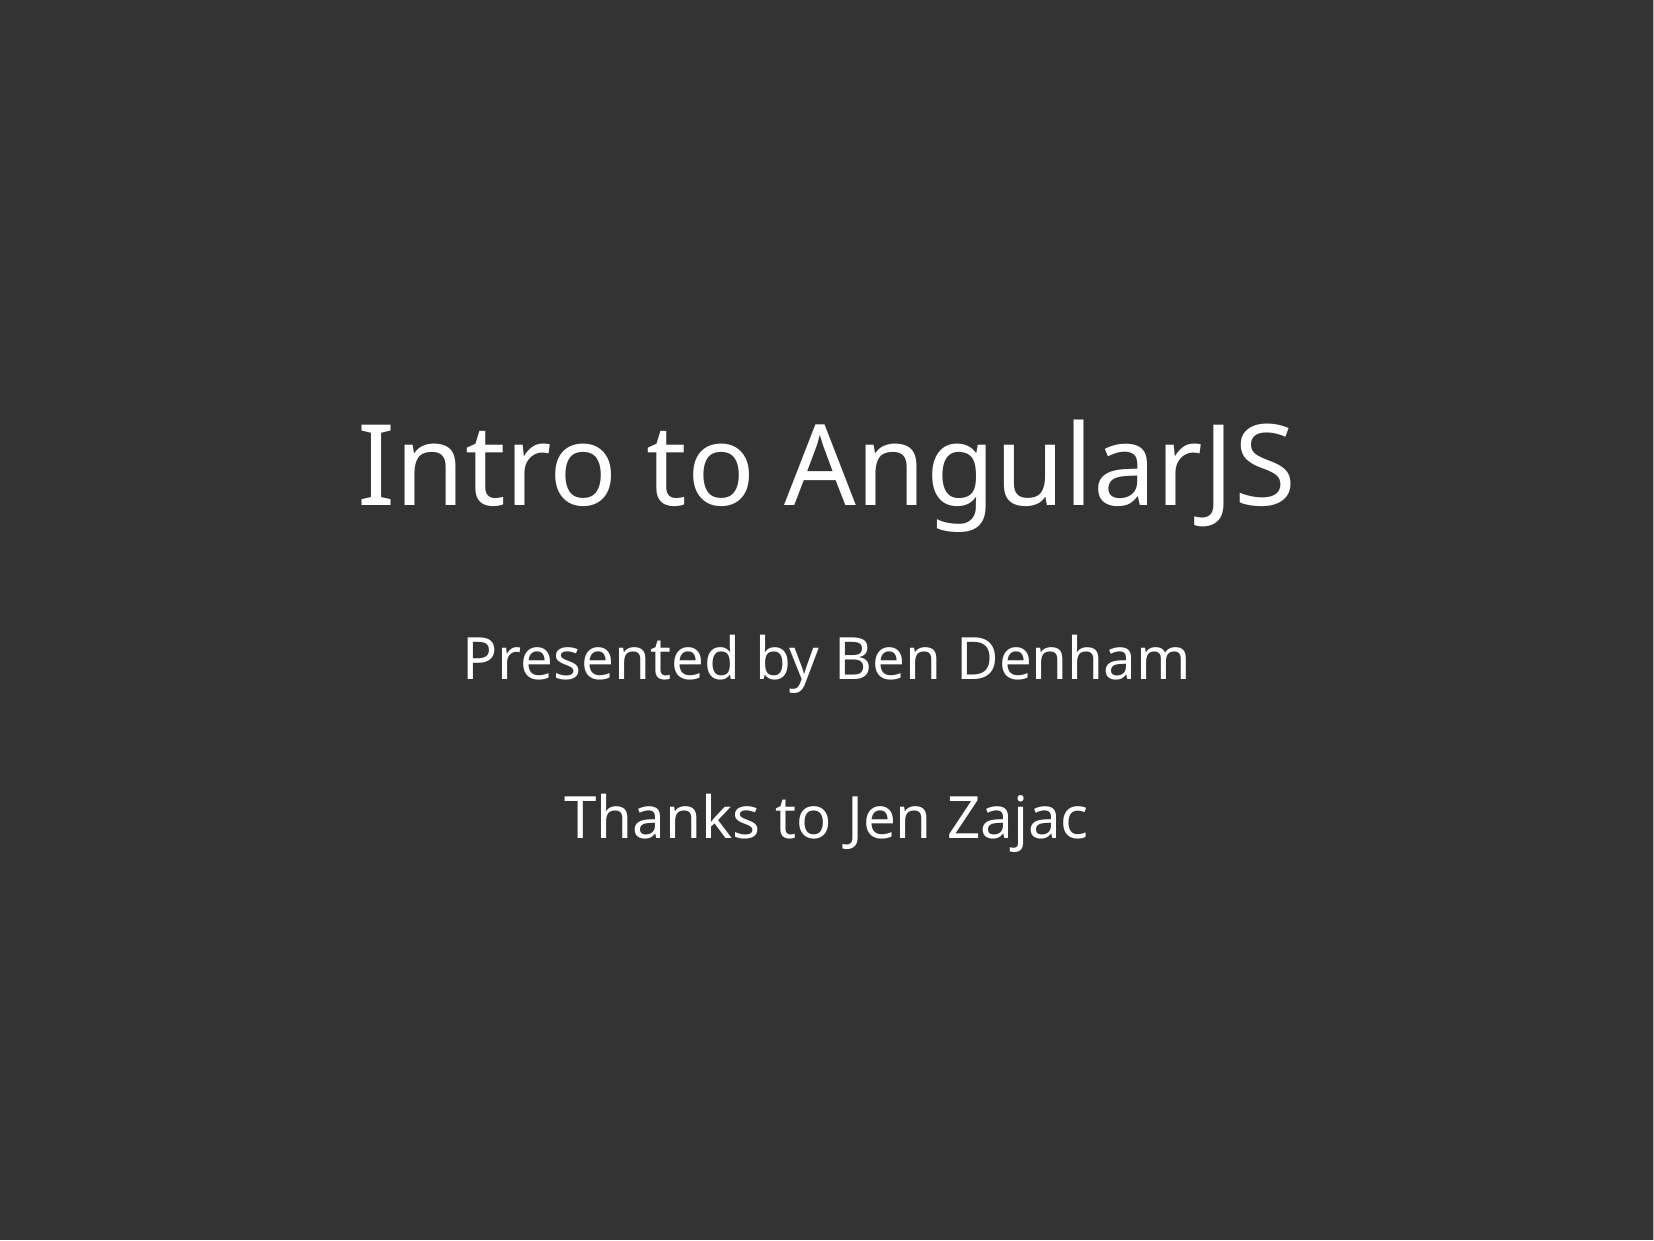

# Intro to AngularJS
Presented by Ben Denham
Thanks to Jen Zajac